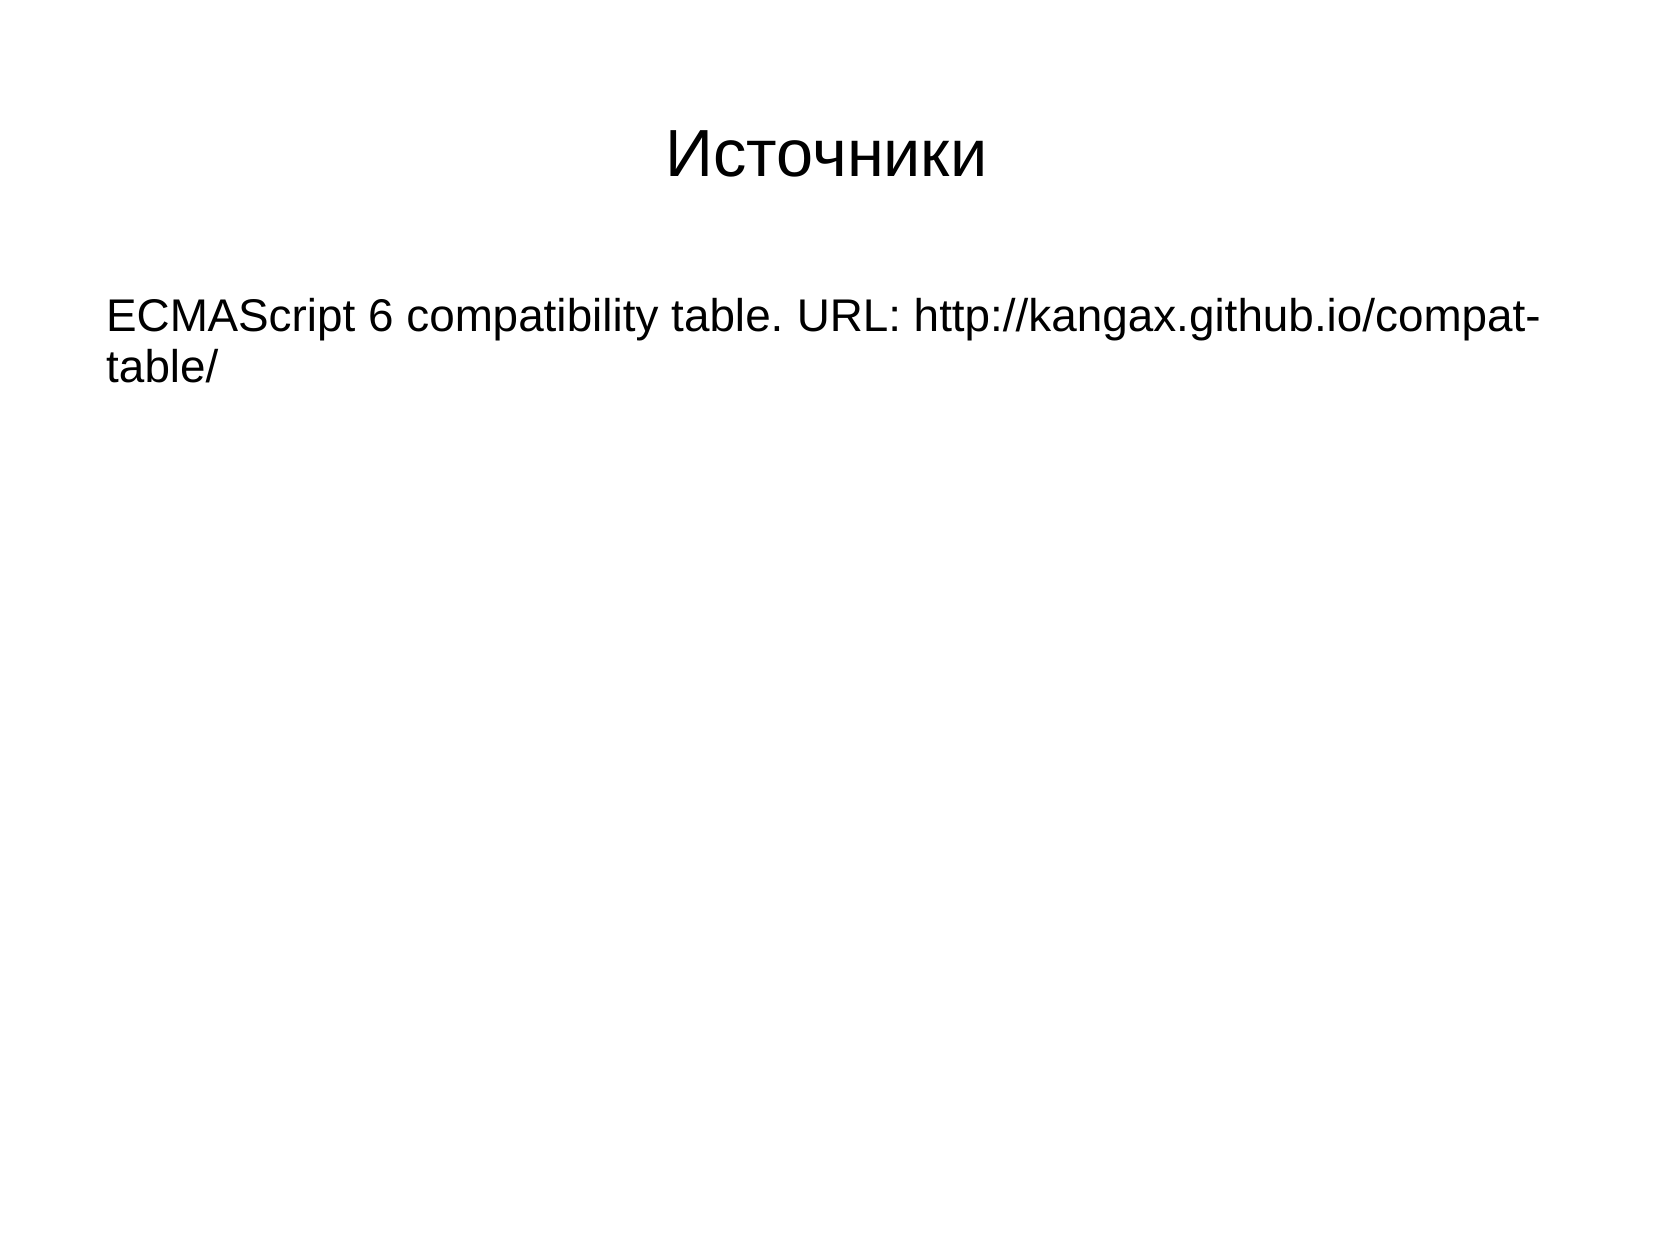

# Источники
ECMAScript 6 compatibility table. URL: http://kangax.github.io/compat-table/